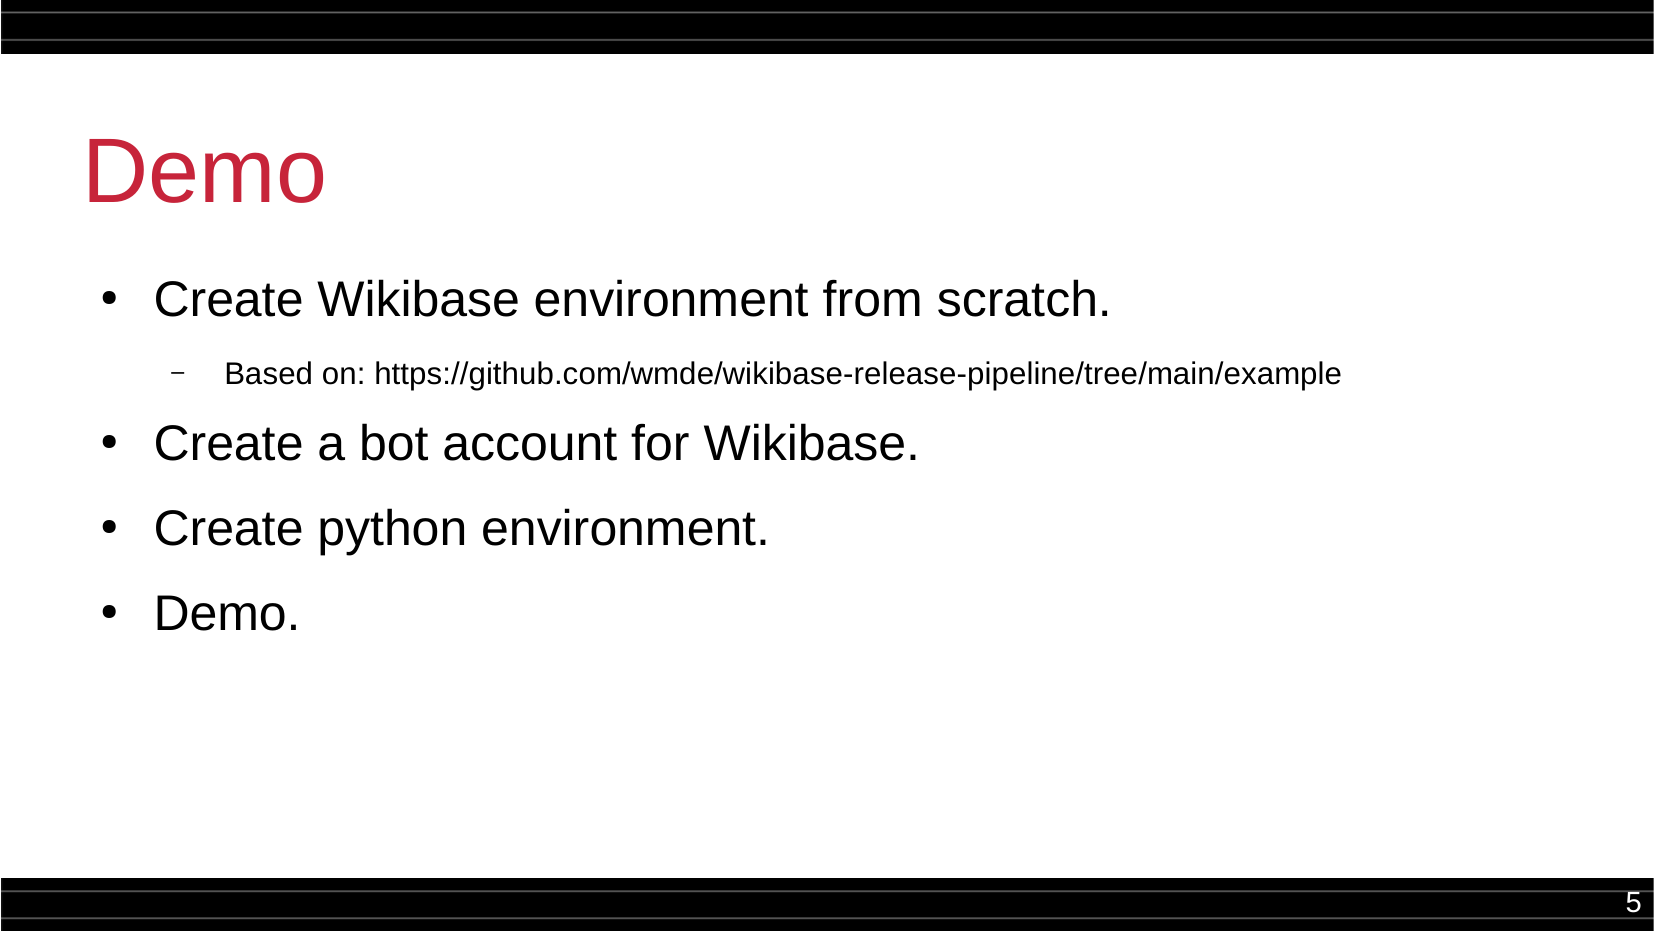

# Demo
Create Wikibase environment from scratch.
Based on: https://github.com/wmde/wikibase-release-pipeline/tree/main/example
Create a bot account for Wikibase.
Create python environment.
Demo.